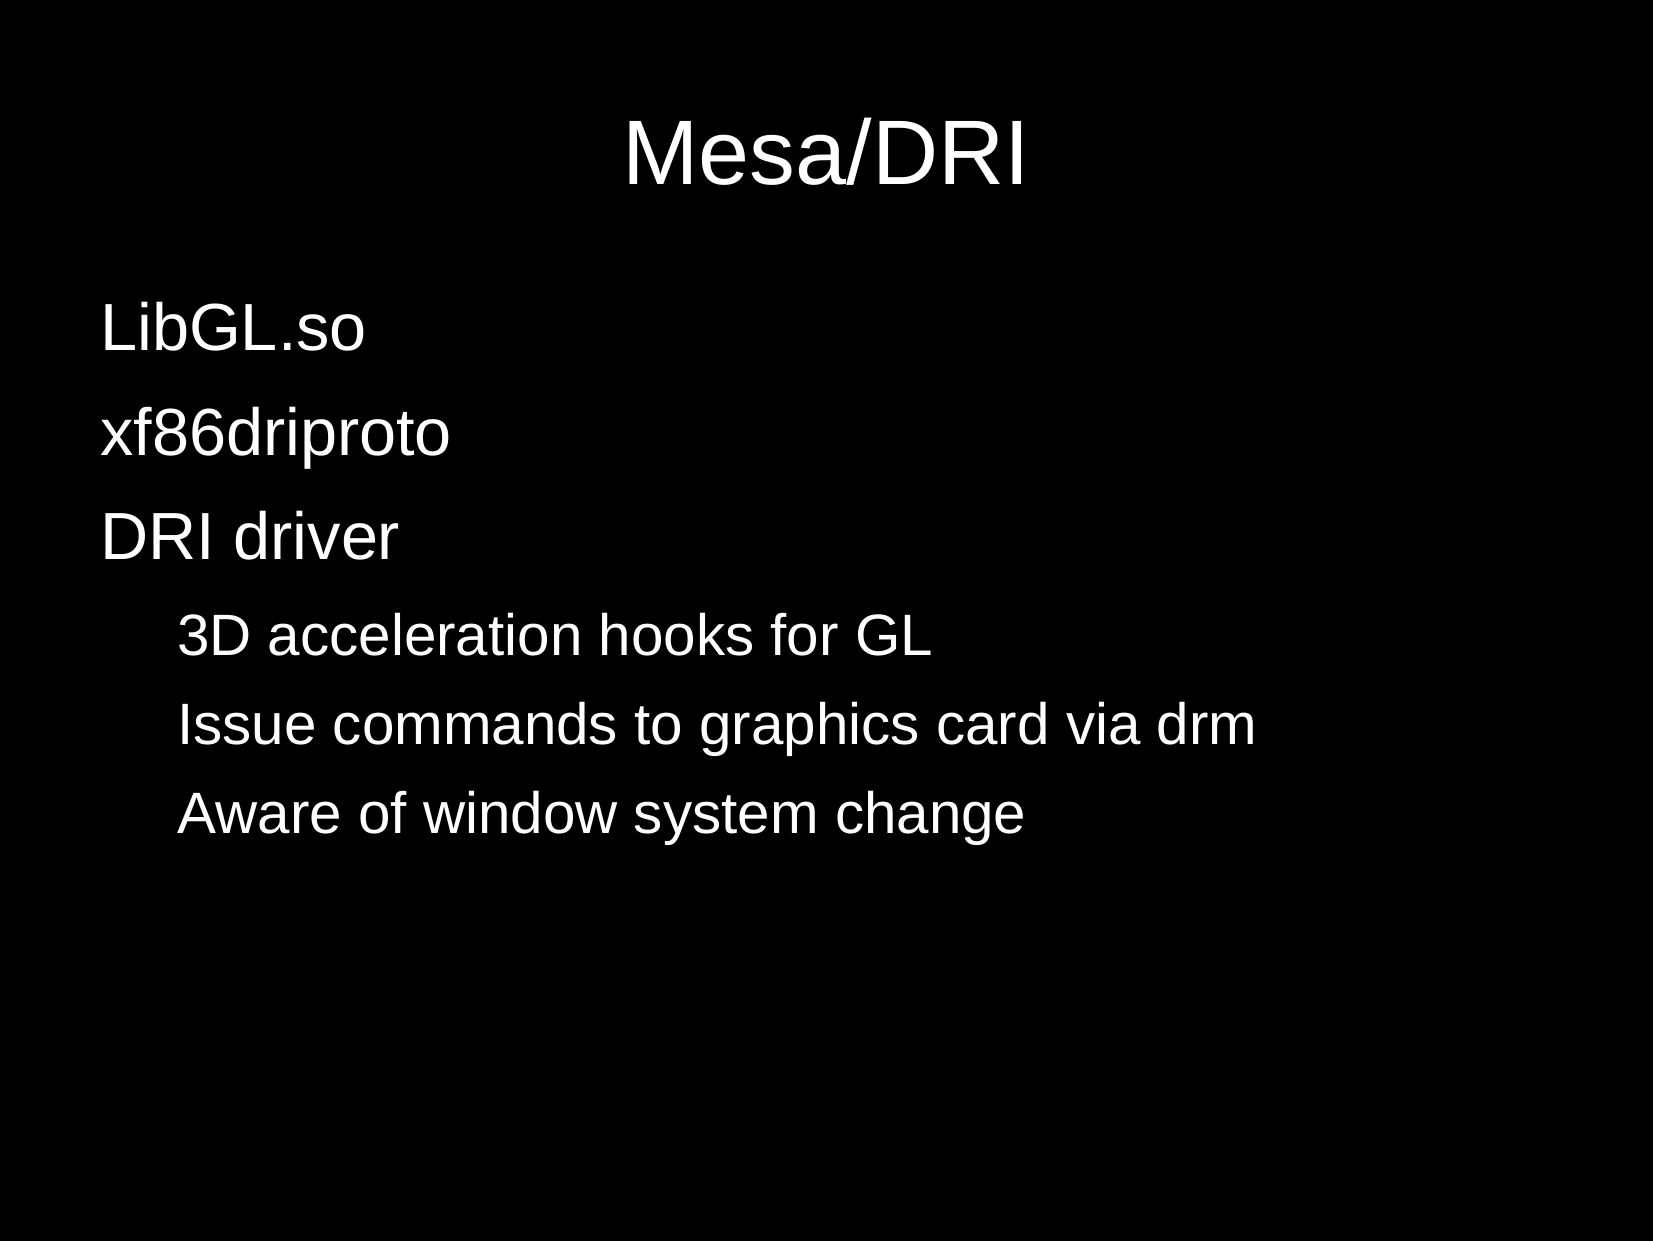

# Mesa/DRI
LibGL.so
xf86driproto
DRI driver
3D acceleration hooks for GL
Issue commands to graphics card via drm
Aware of window system change